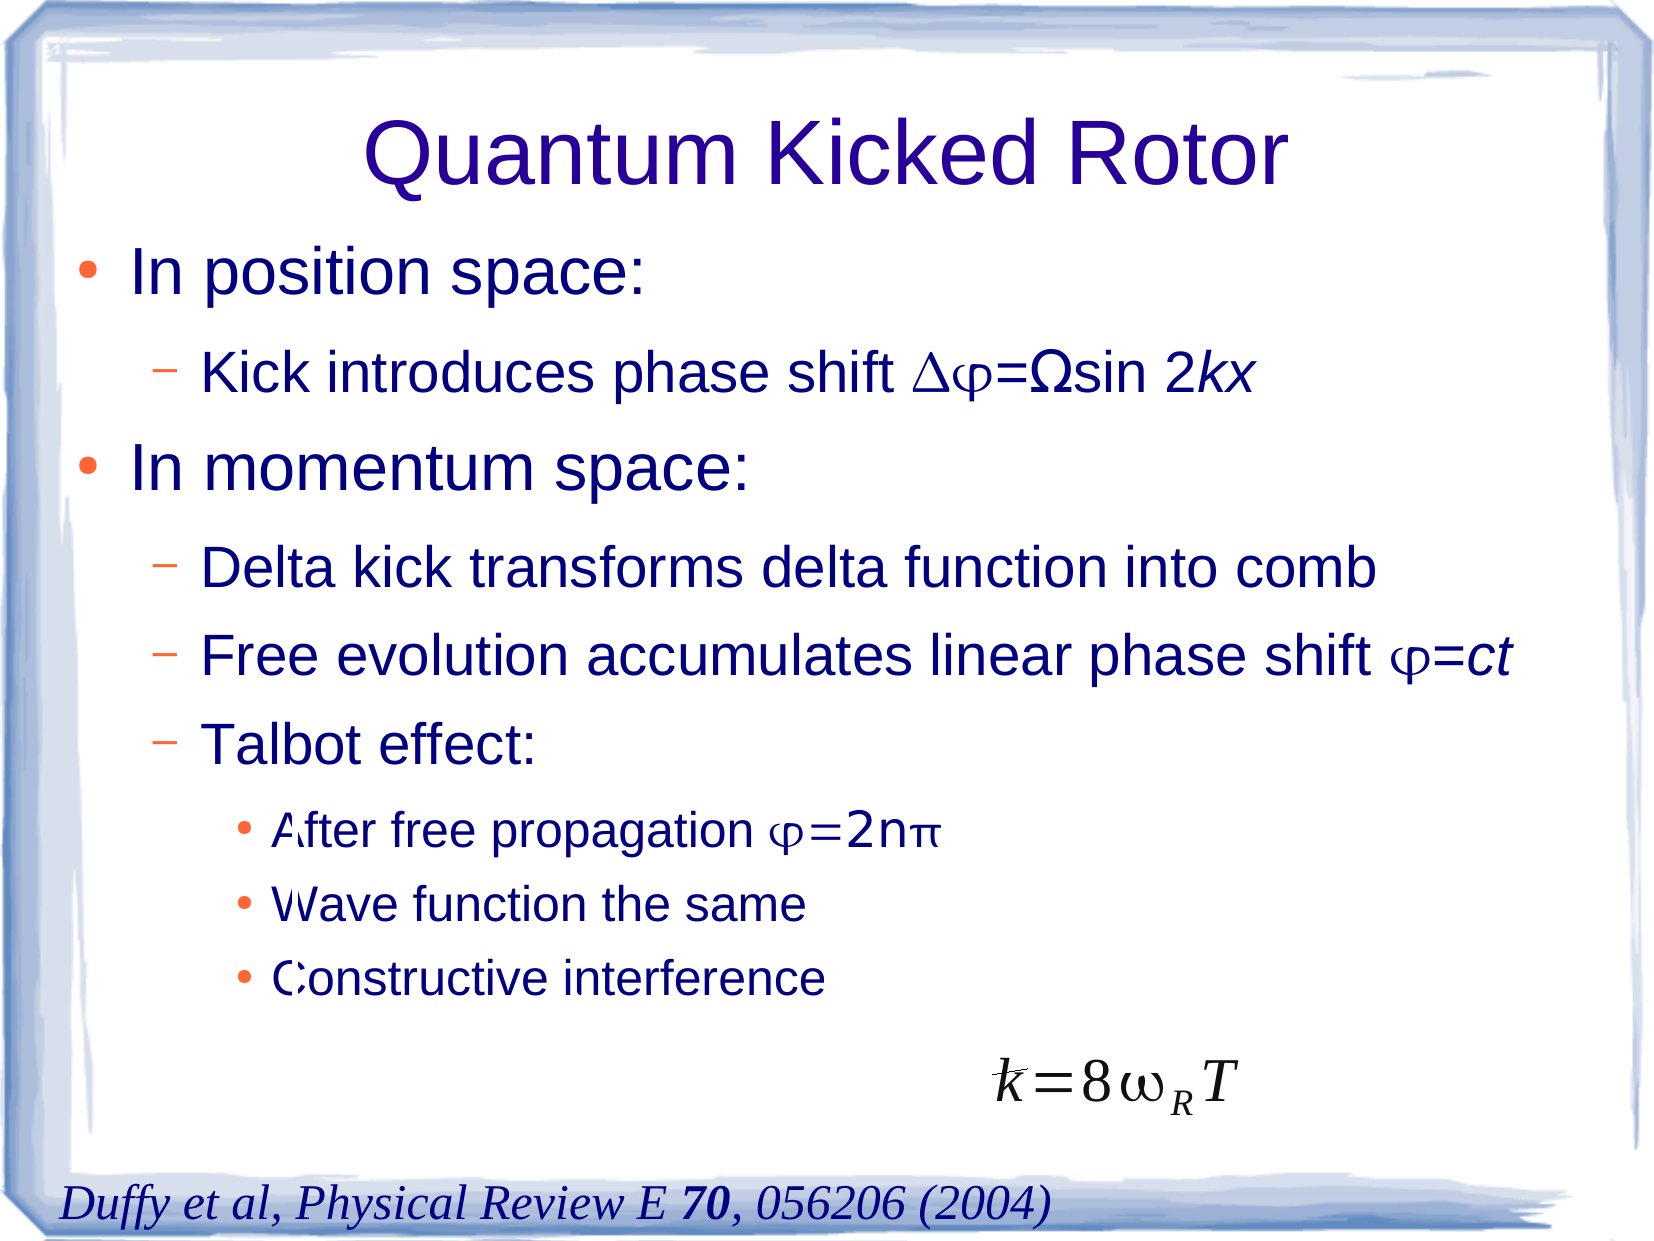

# Quantum Kicked Rotor
In position space:
Kick introduces phase shift =Ωsin 2kx
In momentum space:
Delta kick transforms delta function into comb
Free evolution accumulates linear phase shift =ct
Talbot effect:
After free propagation =2n
Wave function the same
Constructive interference


Duffy et al, Physical Review E 70, 056206 (2004)